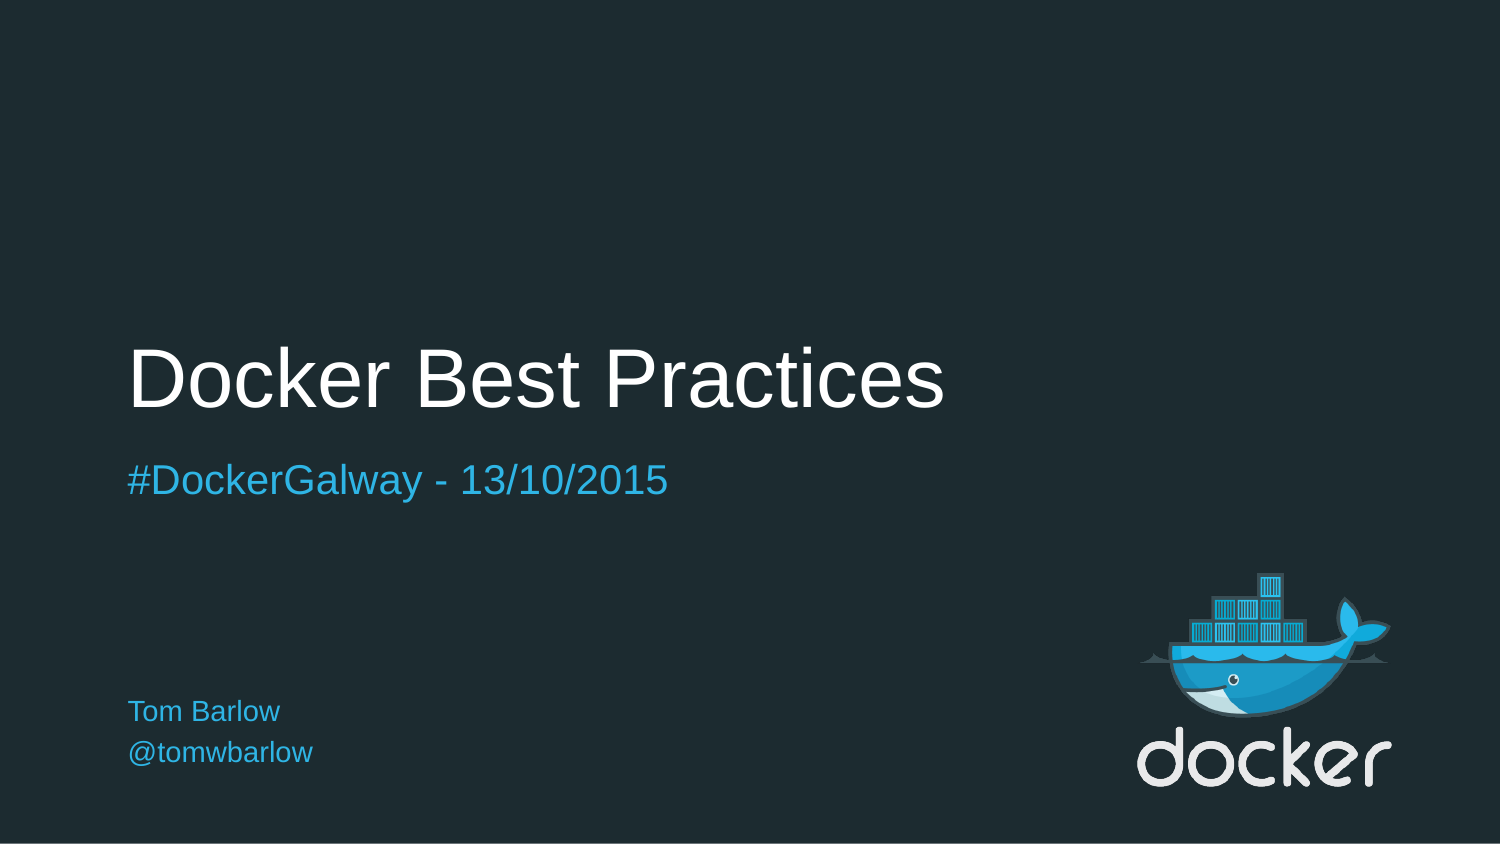

# Docker Best Practices
#DockerGalway - 13/10/2015
Tom Barlow
@tomwbarlow